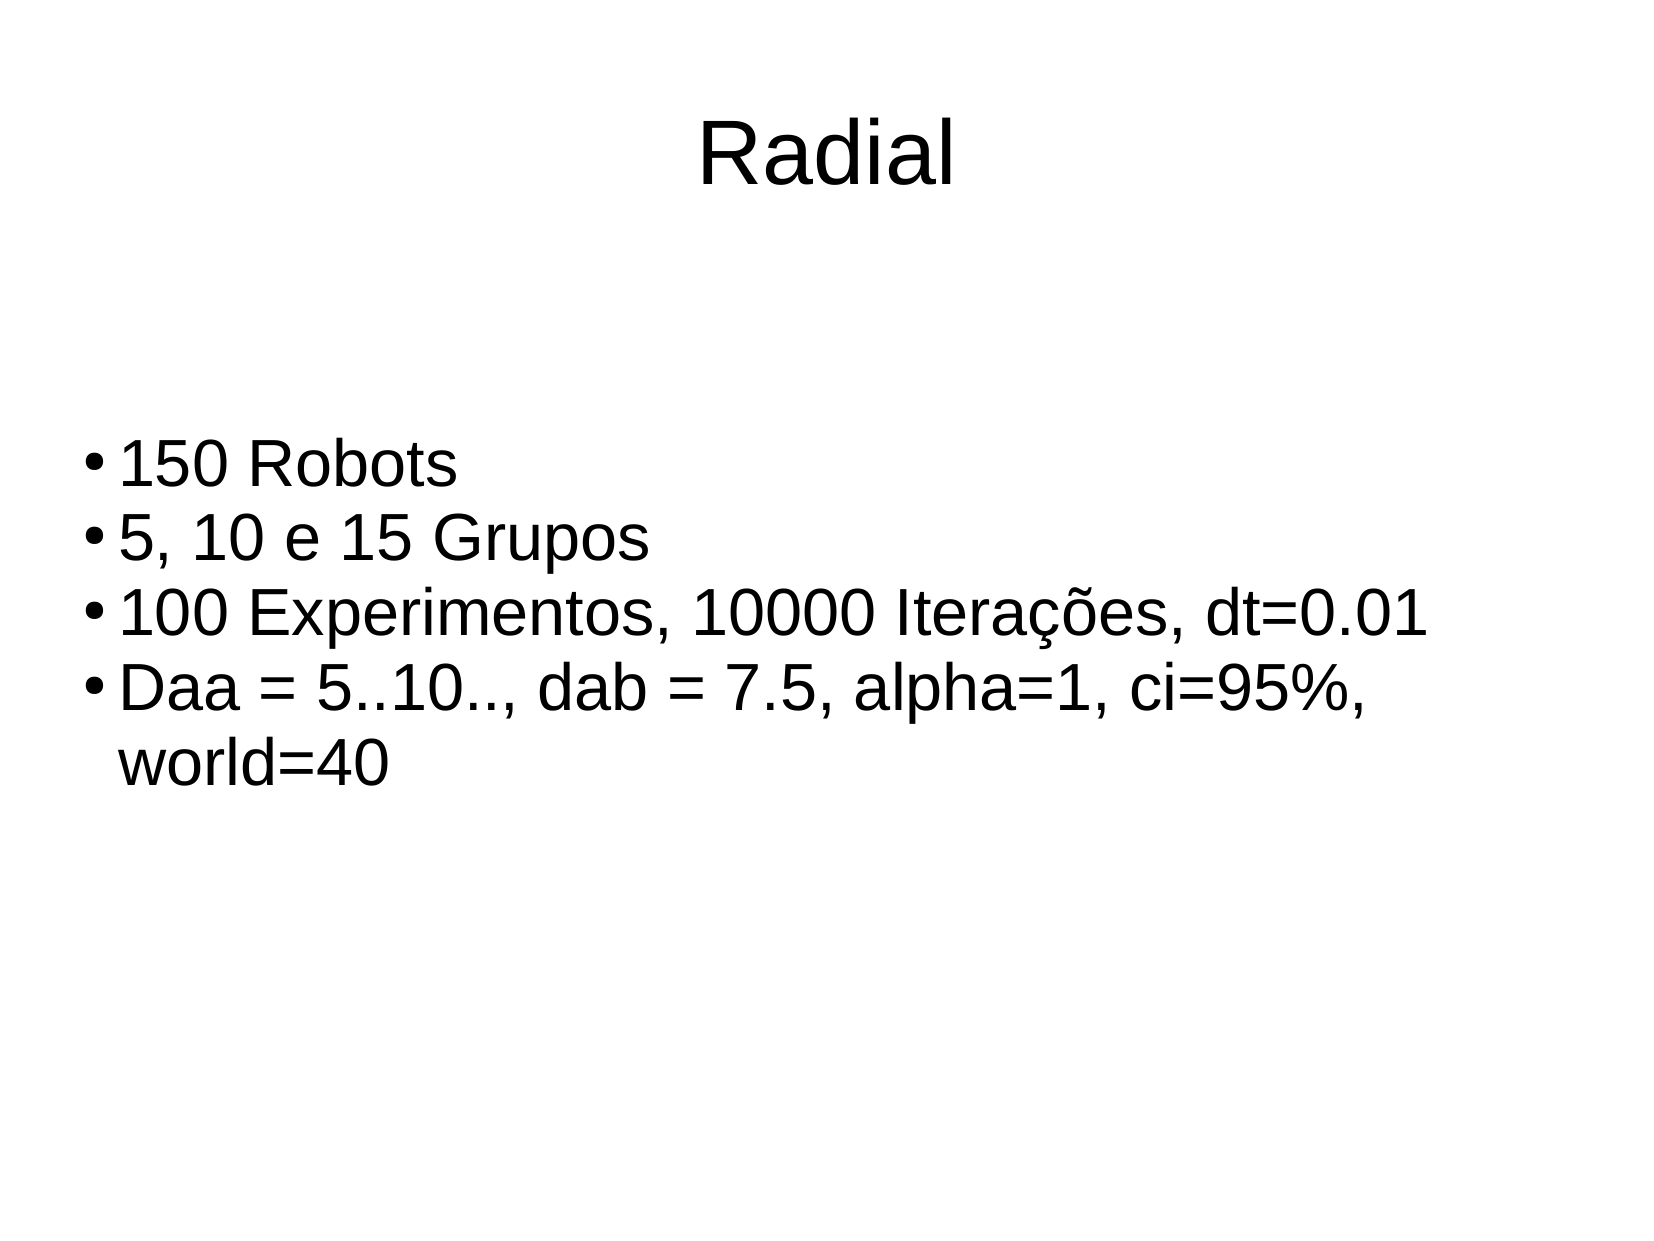

# Radial
150 Robots
5, 10 e 15 Grupos
100 Experimentos, 10000 Iterações, dt=0.01
Daa = 5..10.., dab = 7.5, alpha=1, ci=95%, world=40